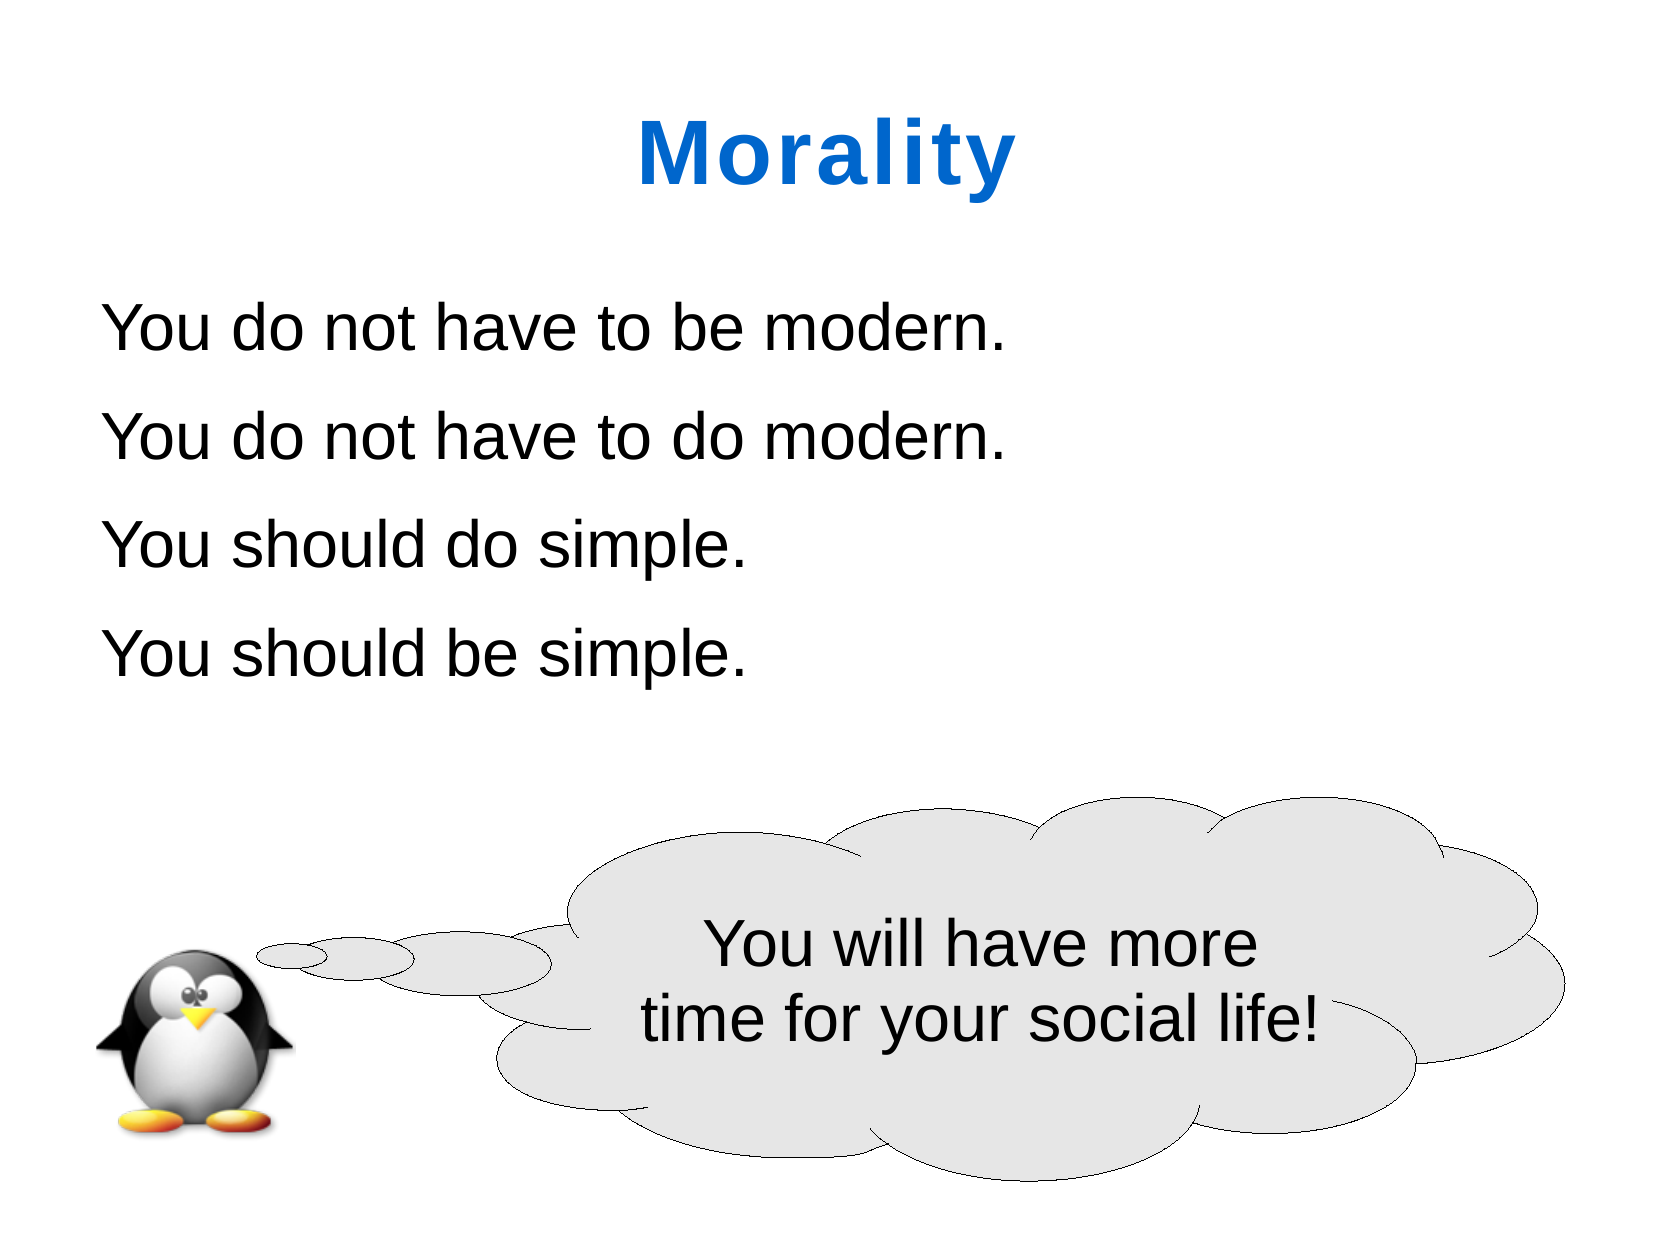

# Morality
You do not have to be modern.
You do not have to do modern.
You should do simple.
You should be simple.
You will have more time for your social life!